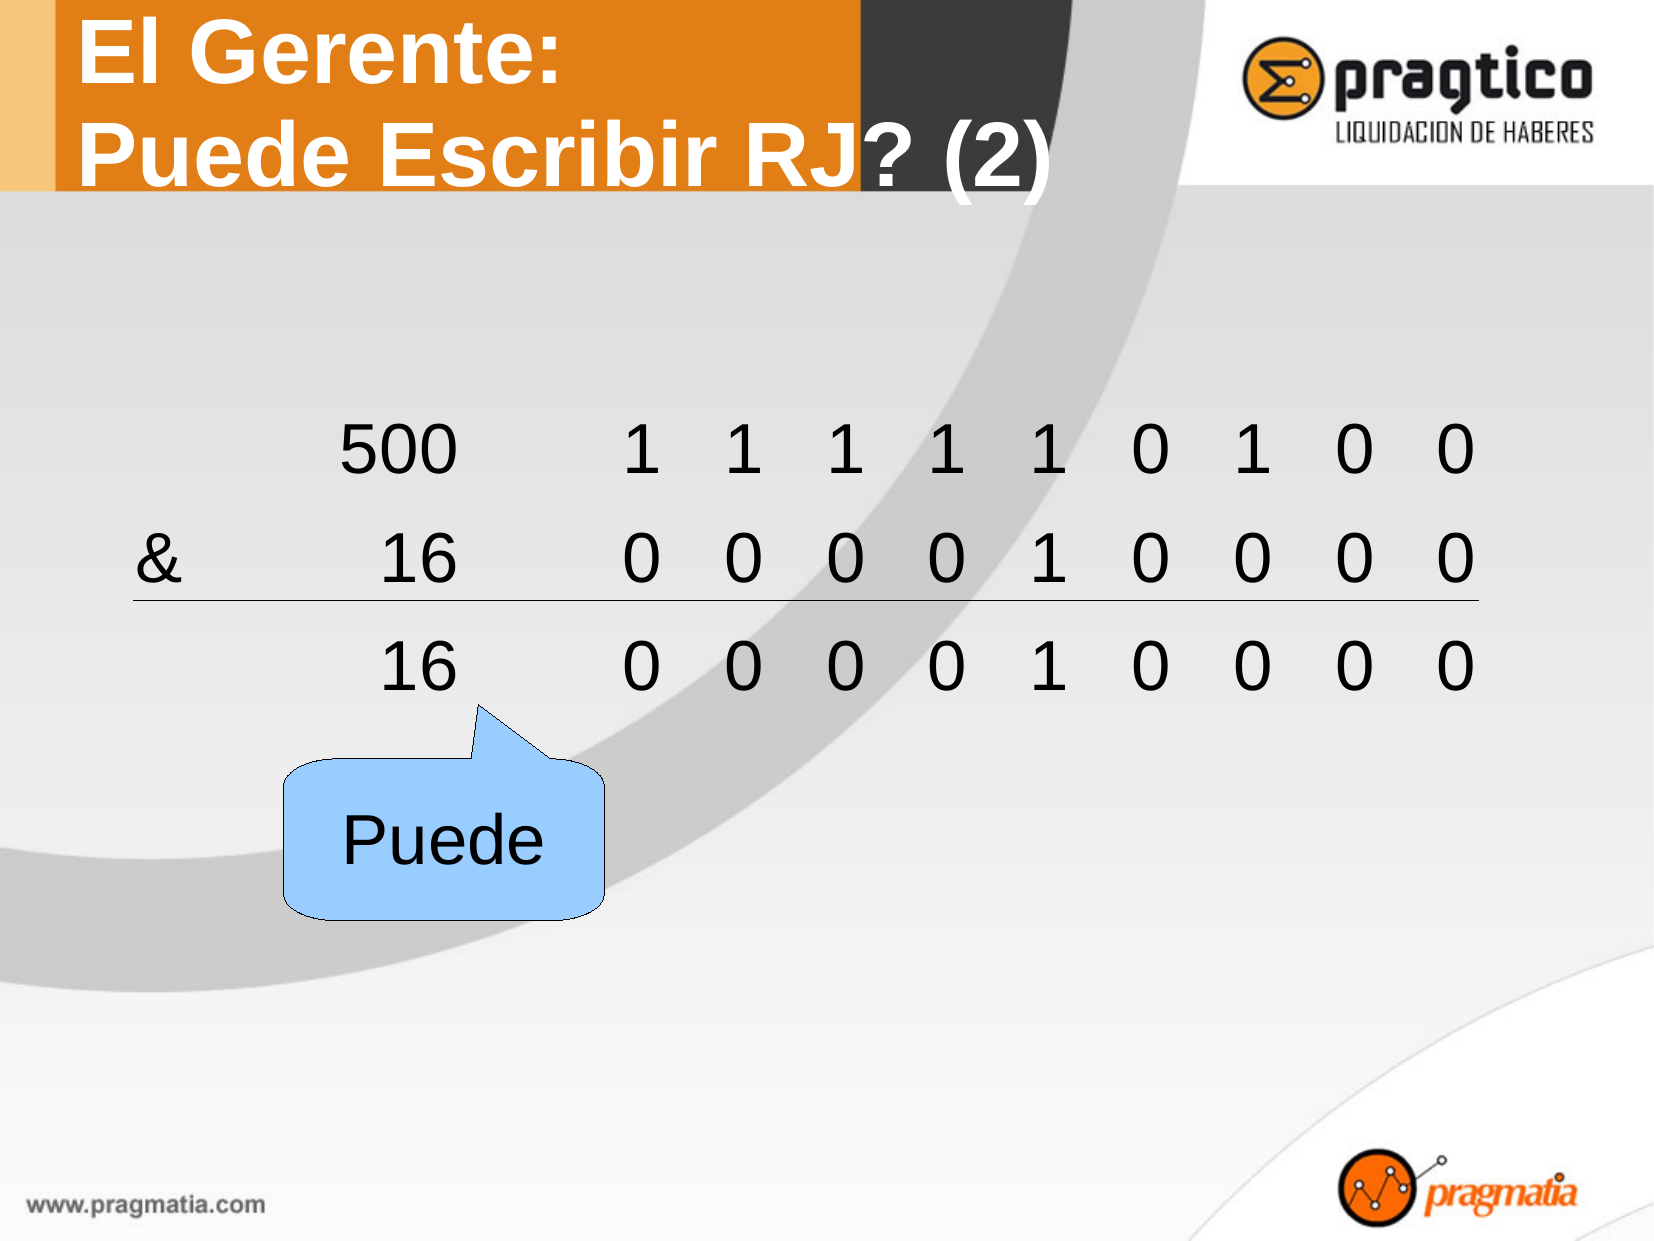

# El Gerente: Puede Escribir RJ? (2)
Puede